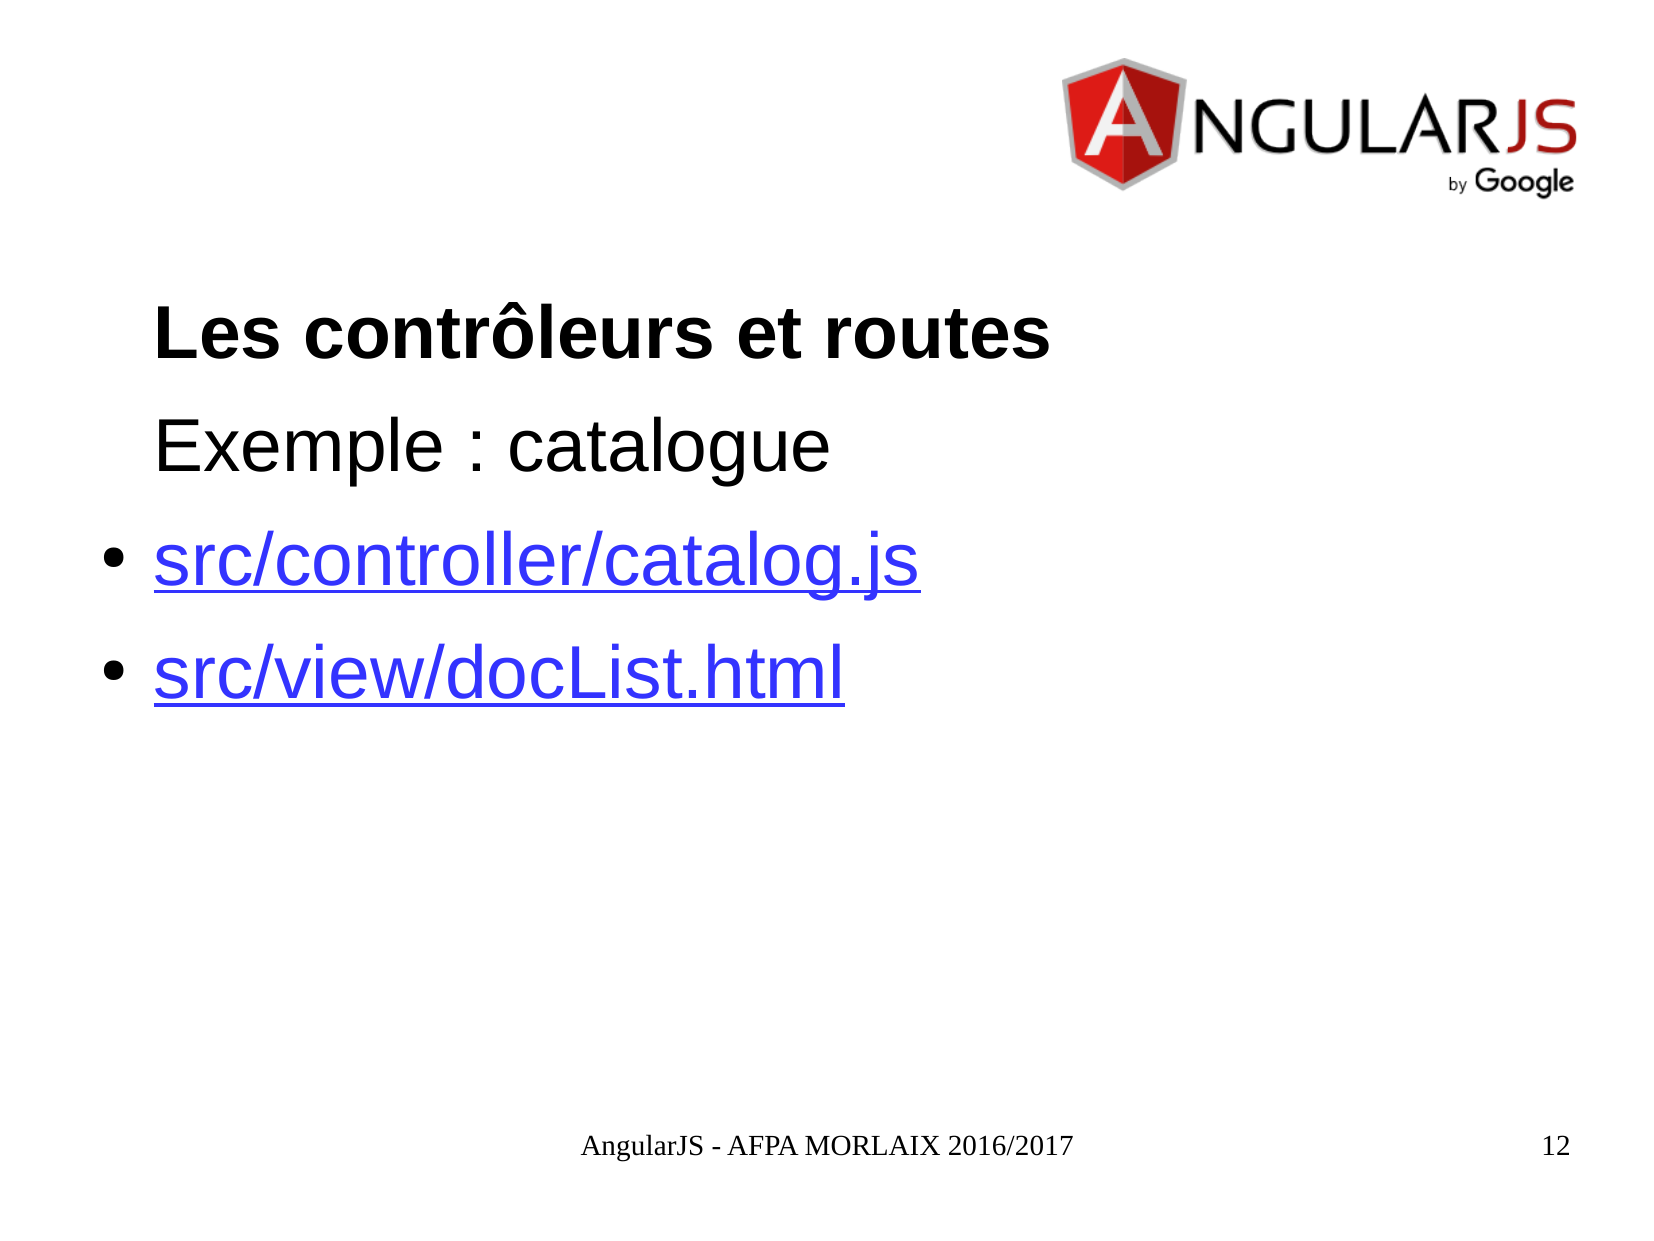

# Les contrôleurs et routes
Exemple : catalogue
src/controller/catalog.js
src/view/docList.html
AngularJS - AFPA MORLAIX 2016/2017
12